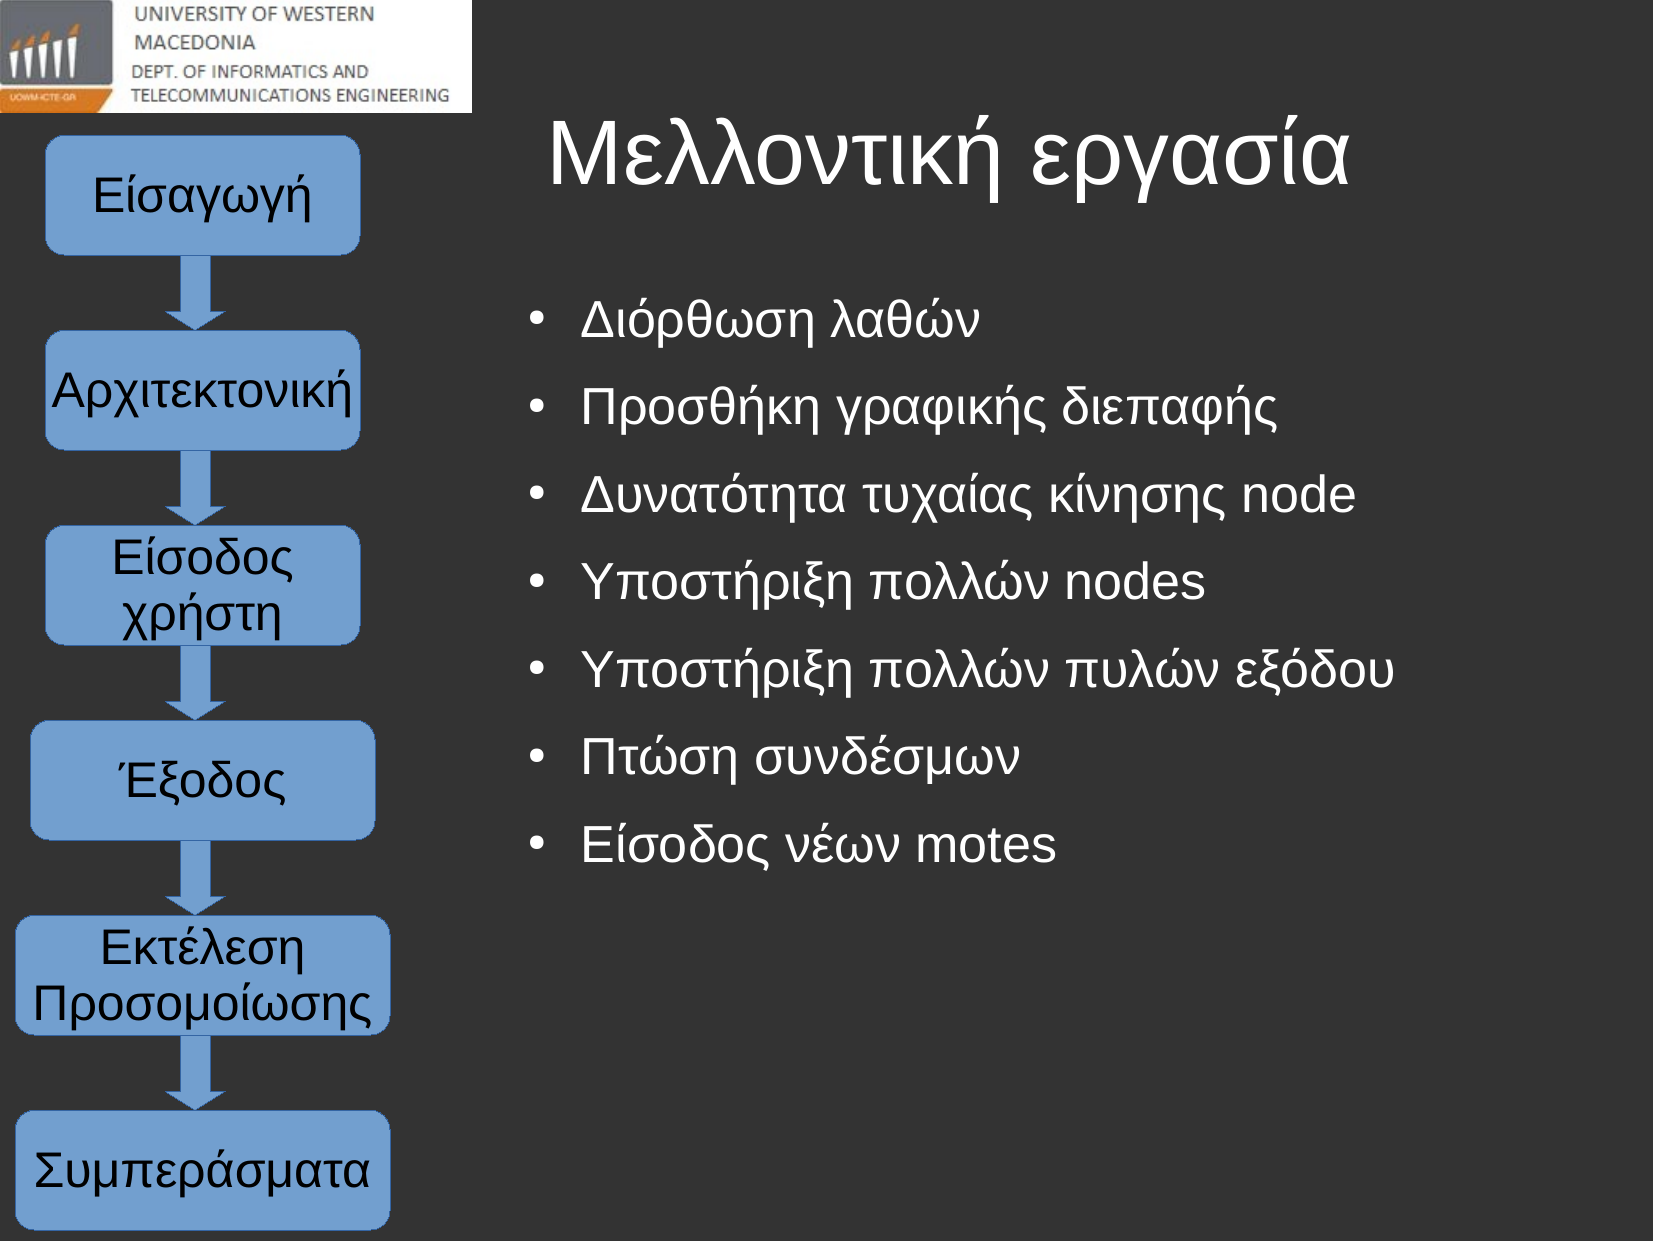

# Μελλοντική εργασία
Είσαγωγή
Διόρθωση λαθών
Προσθήκη γραφικής διεπαφής
Δυνατότητα τυχαίας κίνησης node
Υποστήριξη πολλών nodes
Υποστήριξη πολλών πυλών εξόδου
Πτώση συνδέσμων
Είσοδος νέων motes
Αρχιτεκτονική
Είσοδος
χρήστη
Έξοδος
Εκτέλεση
Προσομοίωσης
Συμπεράσματα